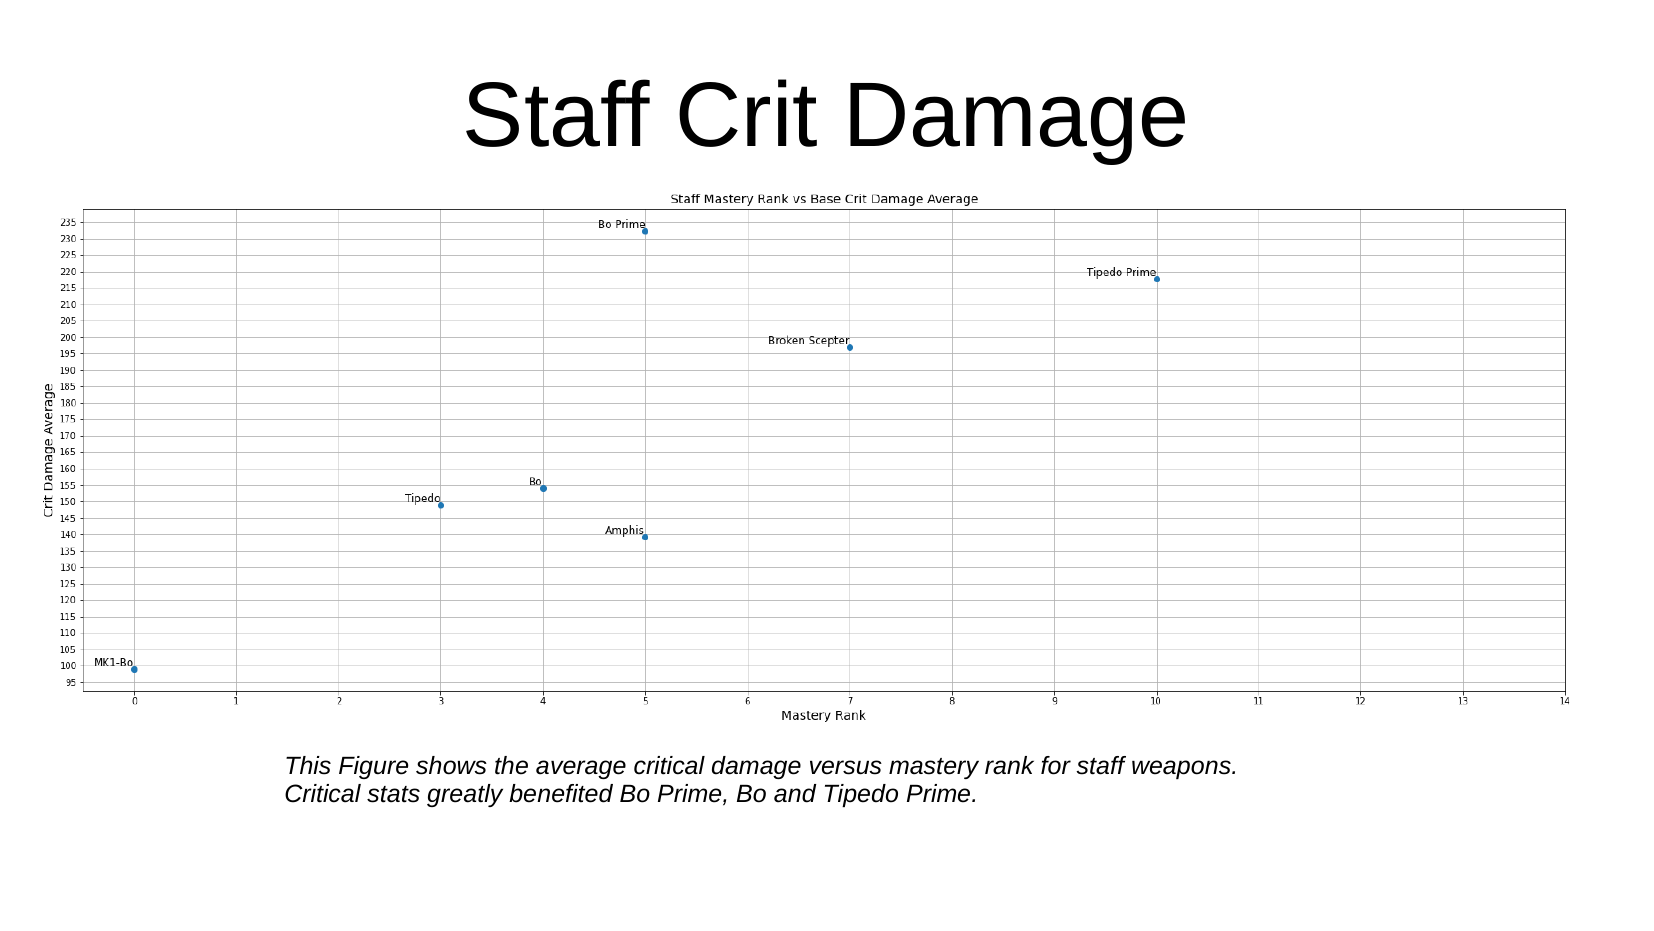

# Staff Crit Damage
This Figure shows the average critical damage versus mastery rank for staff weapons. Critical stats greatly benefited Bo Prime, Bo and Tipedo Prime.